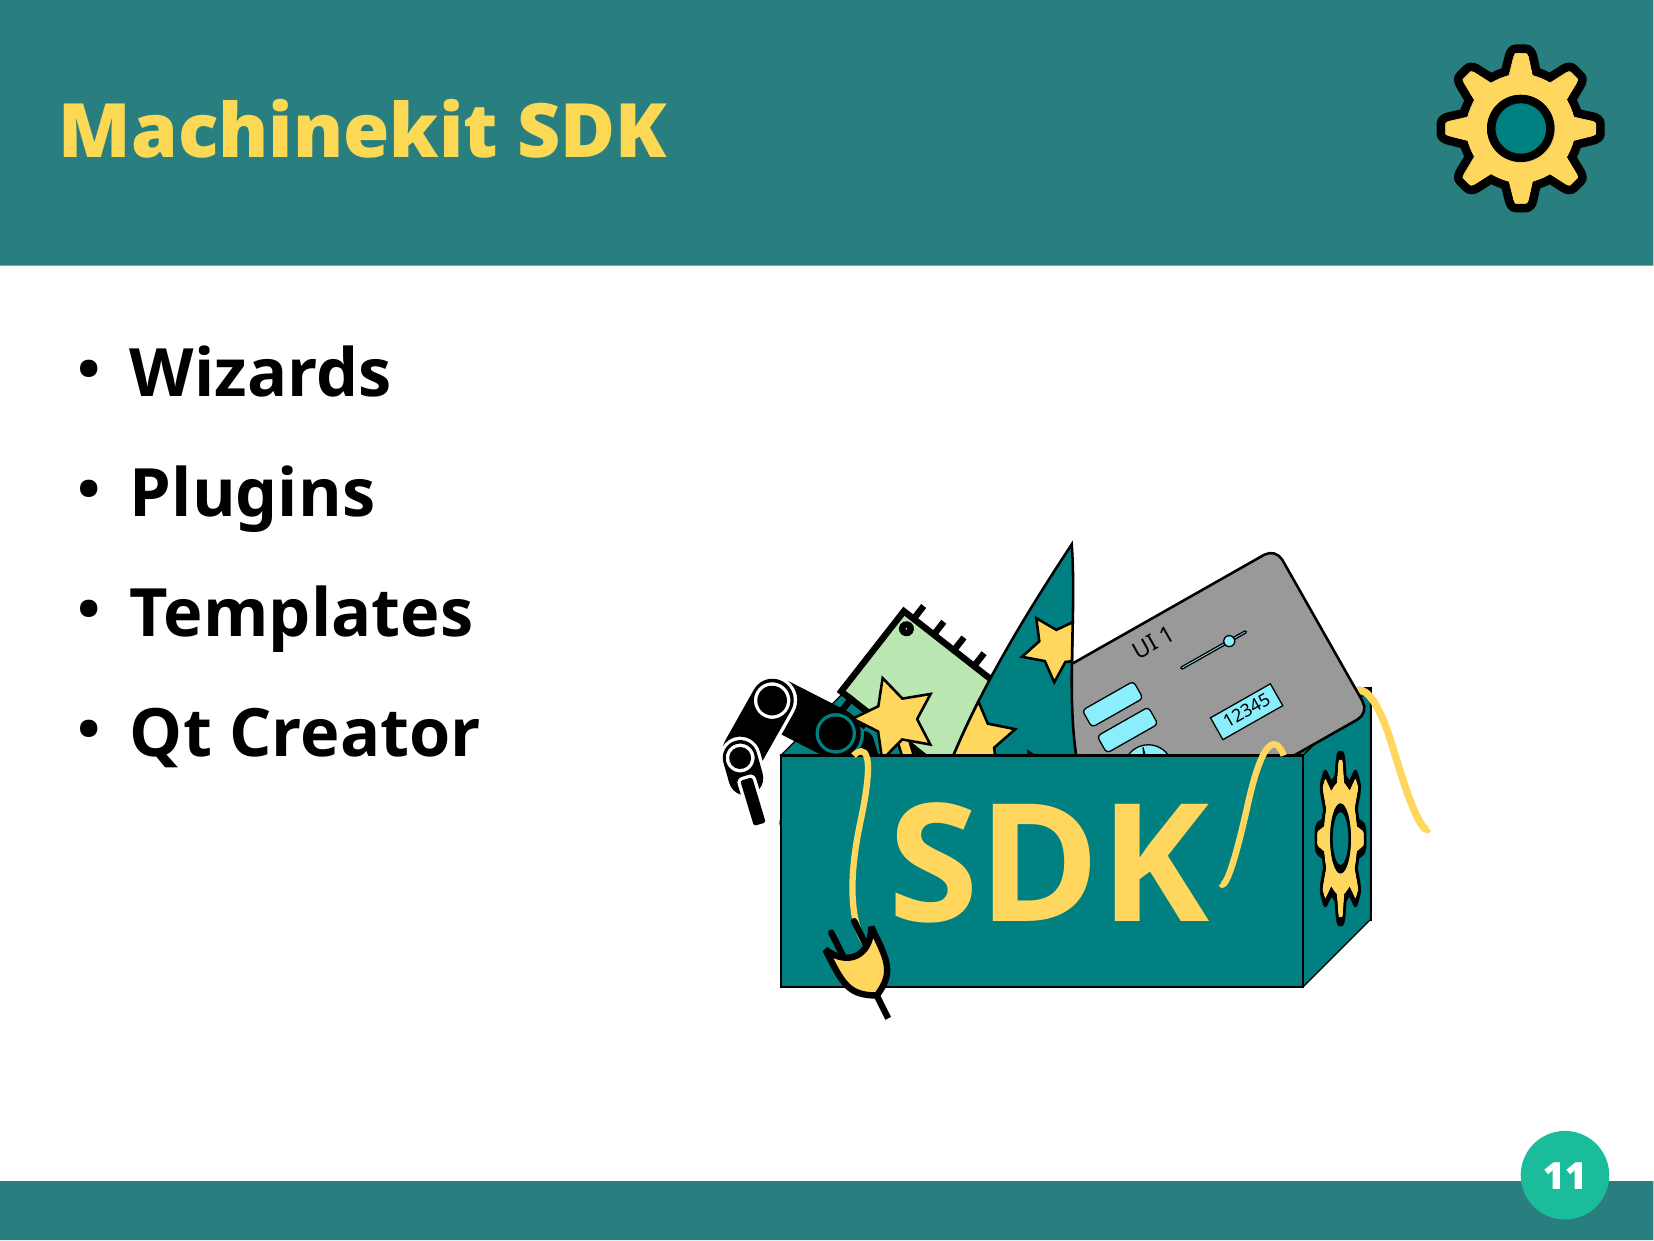

# Machinekit SDK
Wizards
Plugins
Templates
Qt Creator
11